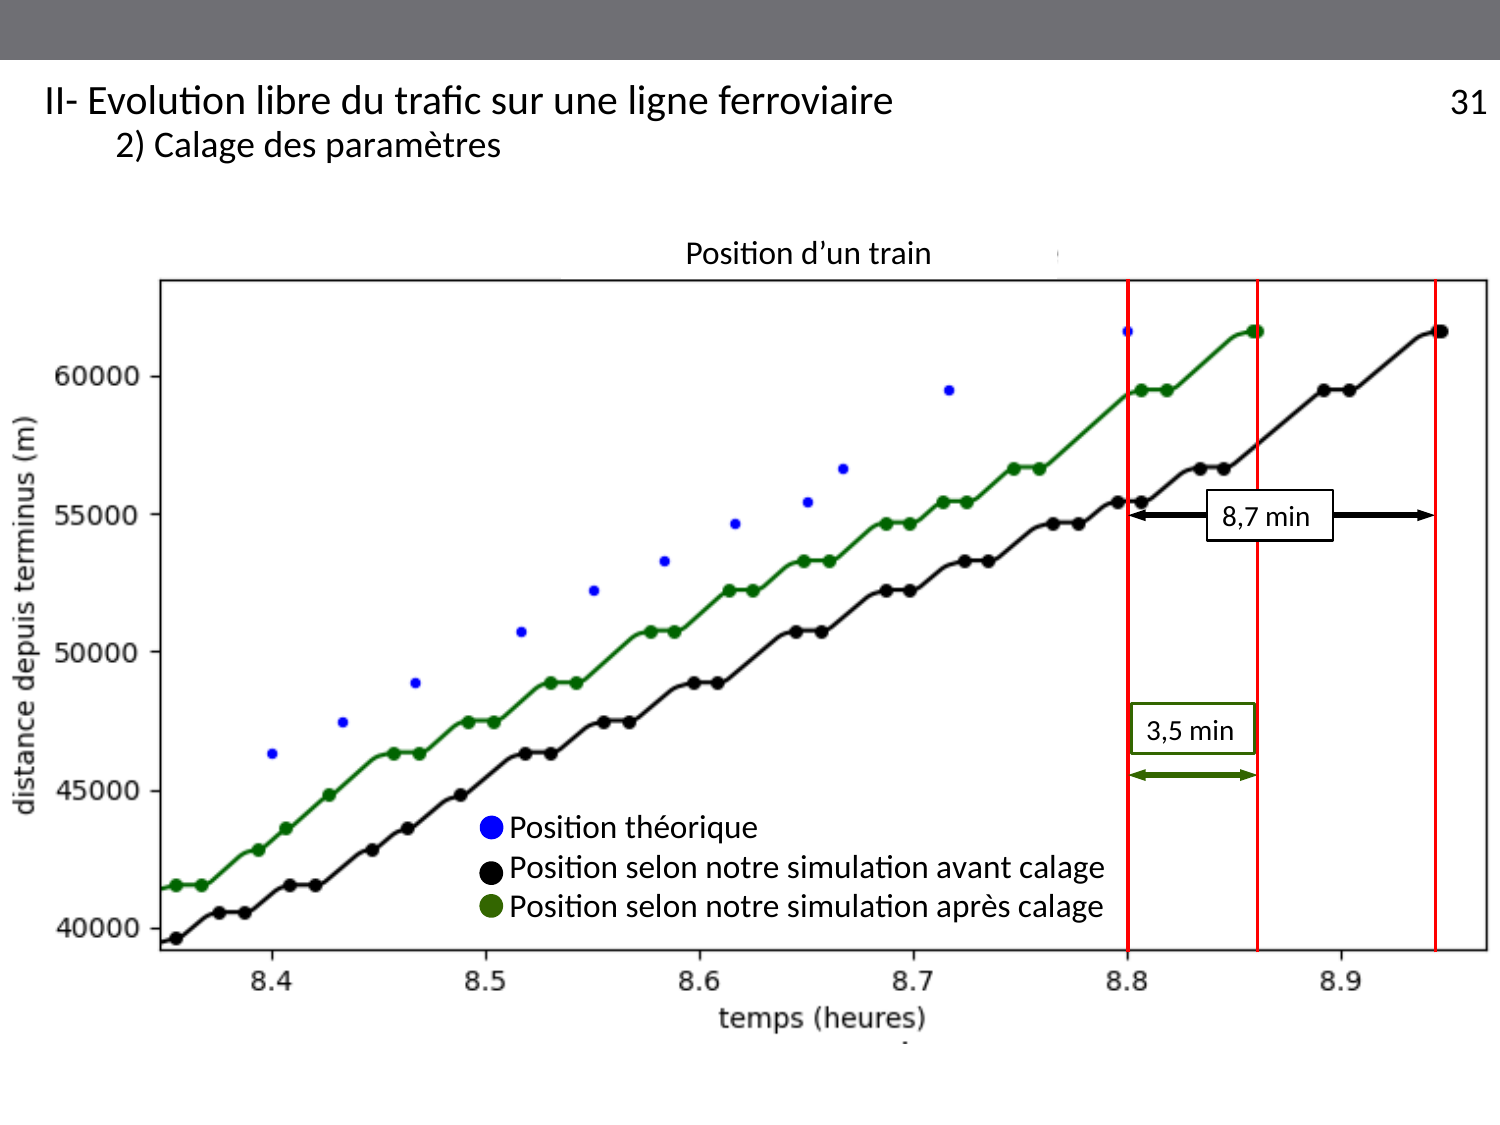

II- Evolution libre du trafic sur une ligne ferroviaire
31
2) Calage des paramètres
Position d’un train
8,7 min
3,5 min
Position théorique
Position selon notre simulation avant calage
Position selon notre simulation après calage